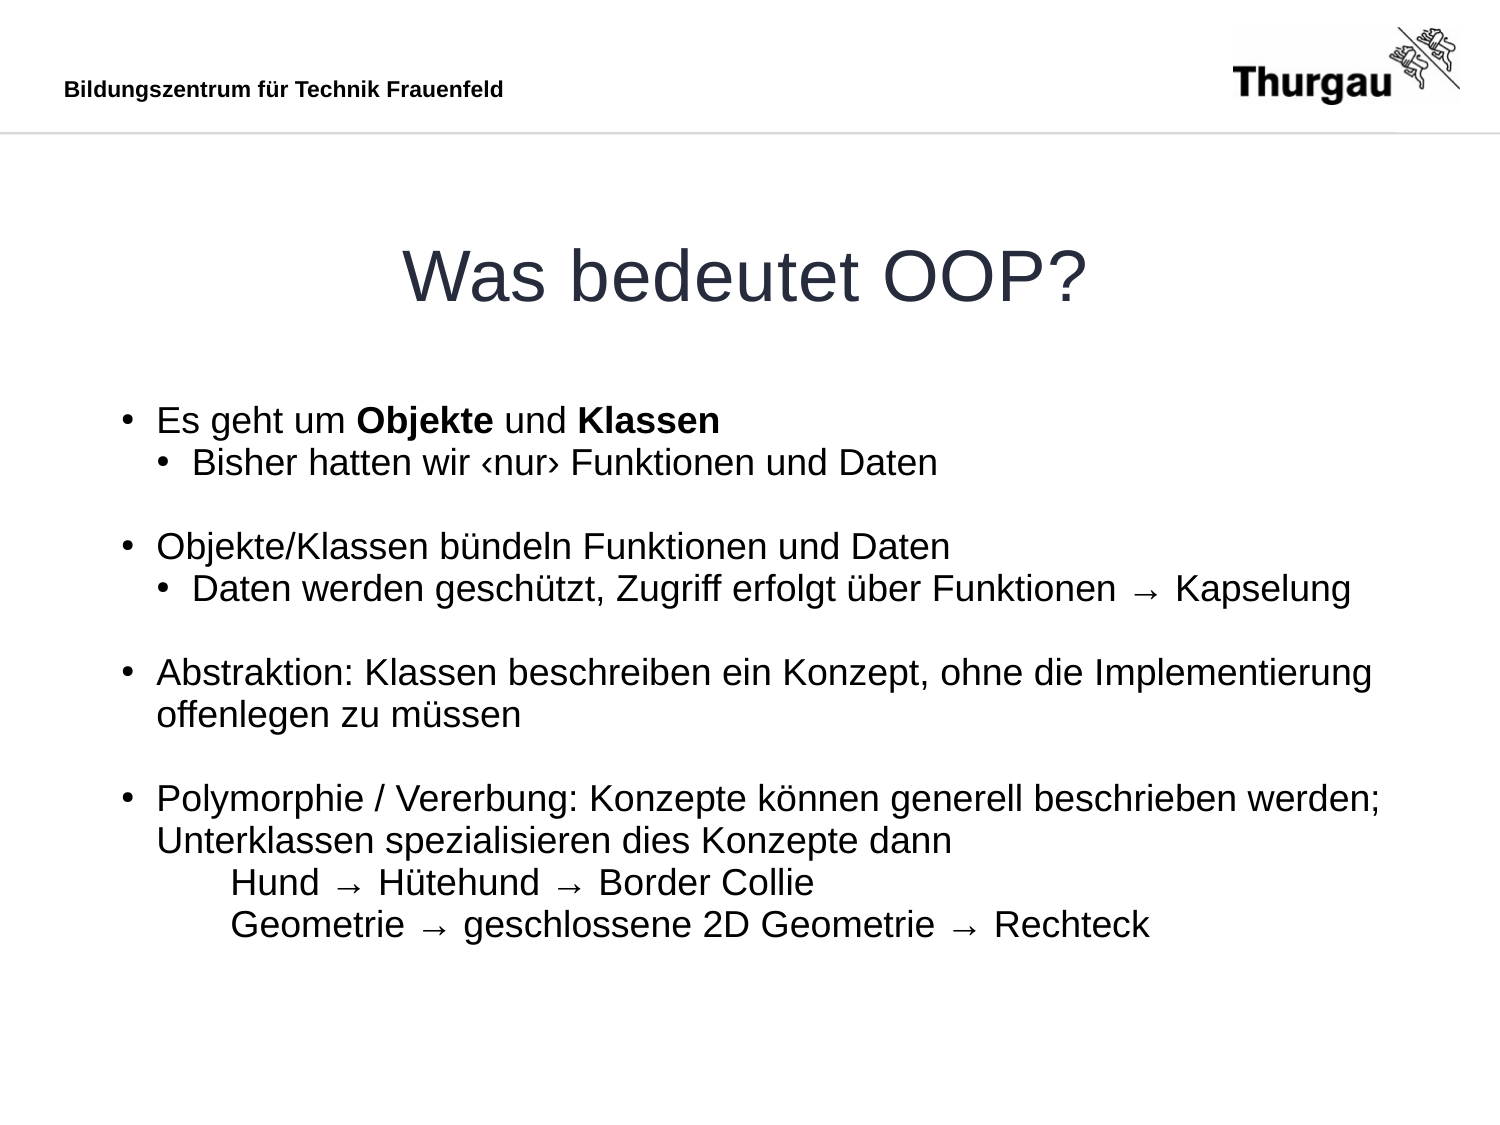

Bildungszentrum für Technik Frauenfeld
Was bedeutet OOP?
Es geht um Objekte und Klassen
Bisher hatten wir ‹nur› Funktionen und Daten
Objekte/Klassen bündeln Funktionen und Daten
Daten werden geschützt, Zugriff erfolgt über Funktionen → Kapselung
Abstraktion: Klassen beschreiben ein Konzept, ohne die Implementierung
offenlegen zu müssen
Polymorphie / Vererbung: Konzepte können generell beschrieben werden;
Unterklassen spezialisieren dies Konzepte dann
	Hund → Hütehund → Border Collie
	Geometrie → geschlossene 2D Geometrie → Rechteck